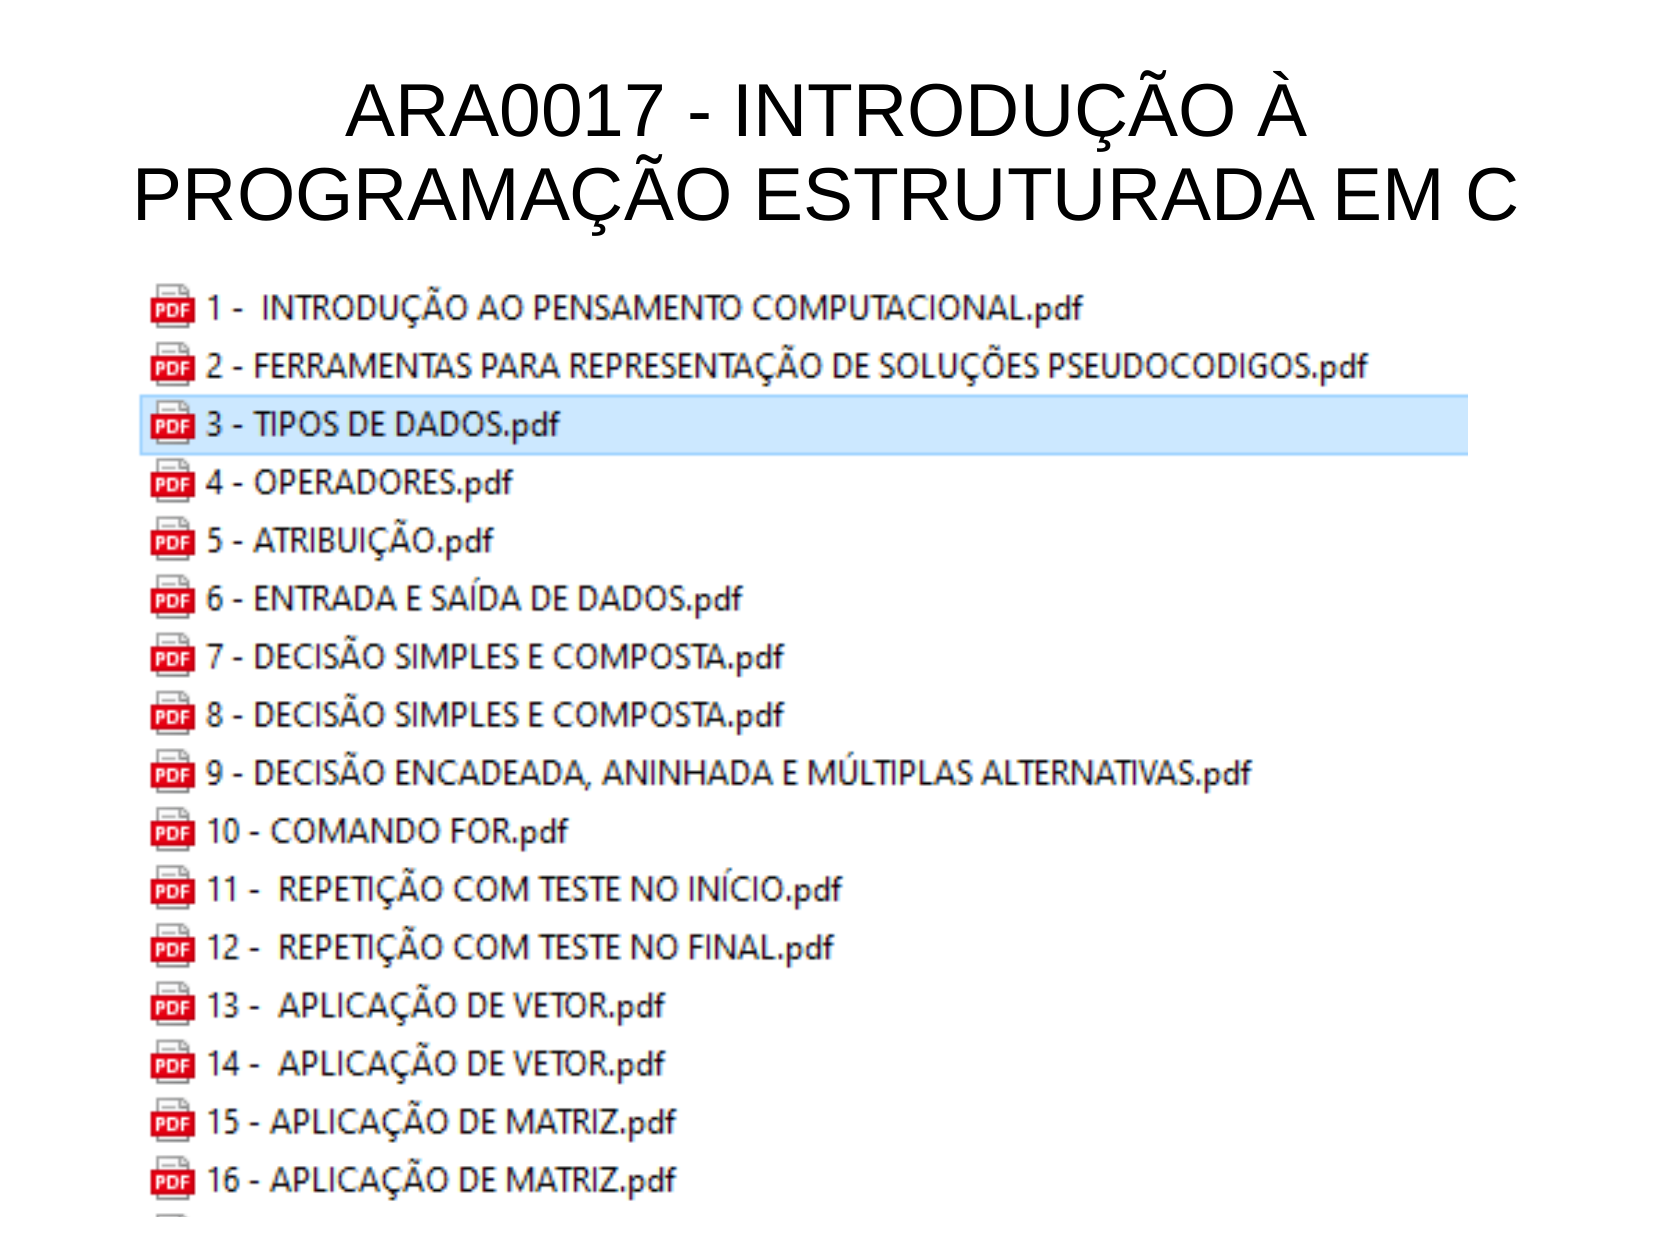

# ARA0017 - INTRODUÇÃO À PROGRAMAÇÃO ESTRUTURADA EM C